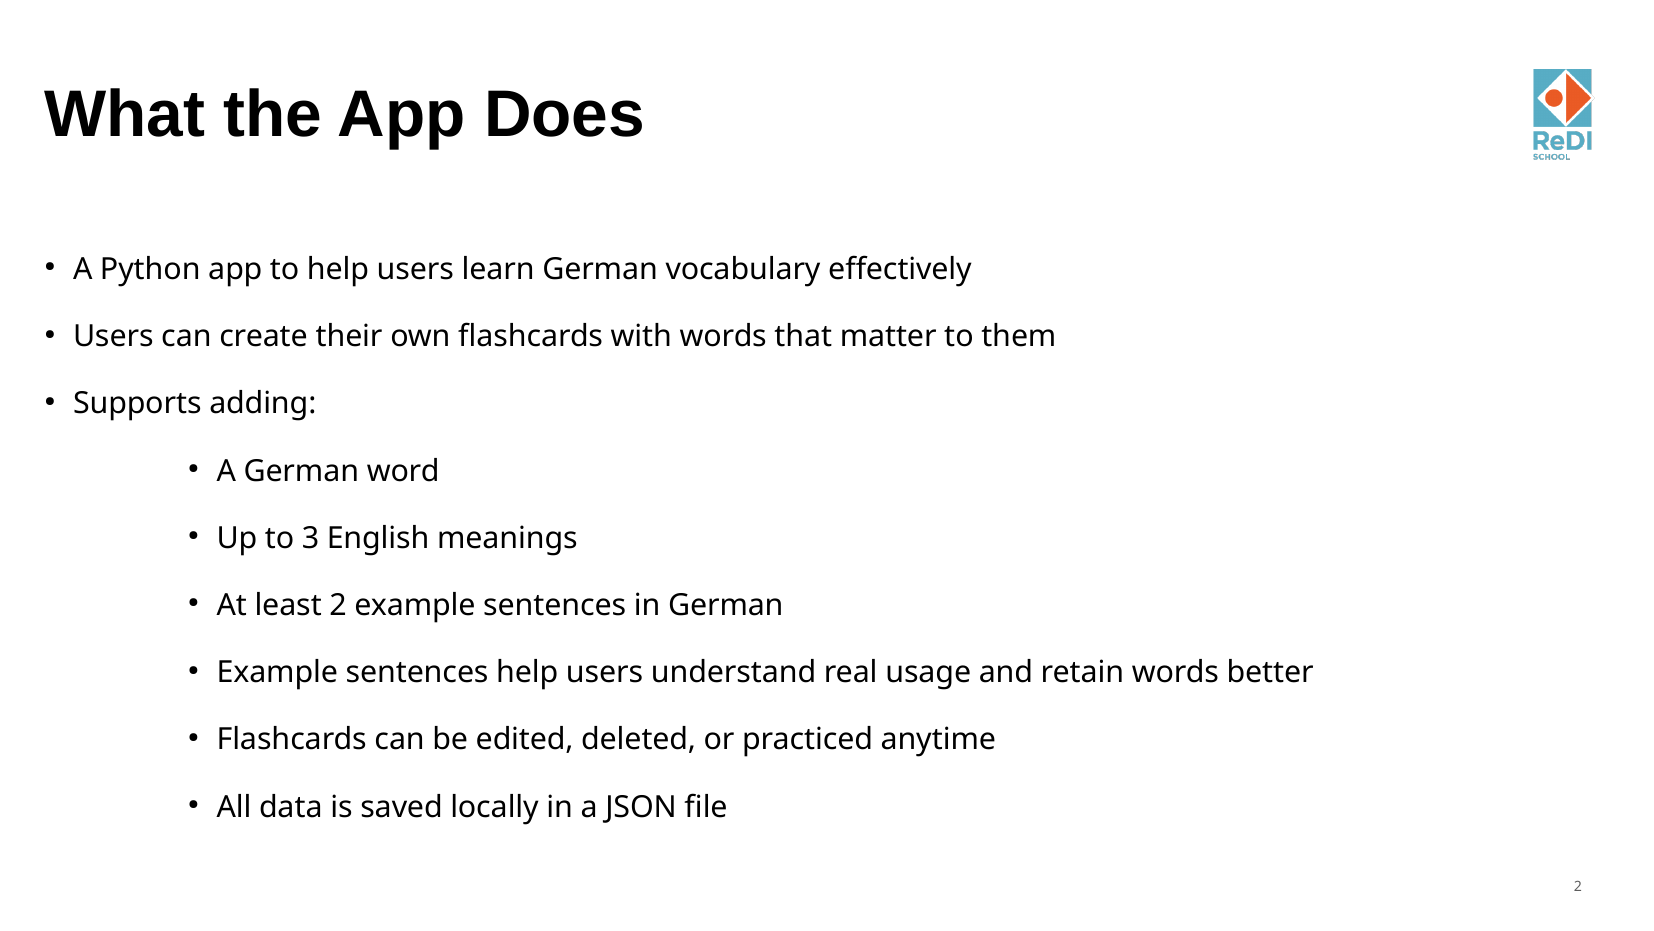

# What the App Does
A Python app to help users learn German vocabulary effectively
Users can create their own flashcards with words that matter to them
Supports adding:
A German word
Up to 3 English meanings
At least 2 example sentences in German
Example sentences help users understand real usage and retain words better
Flashcards can be edited, deleted, or practiced anytime
All data is saved locally in a JSON file